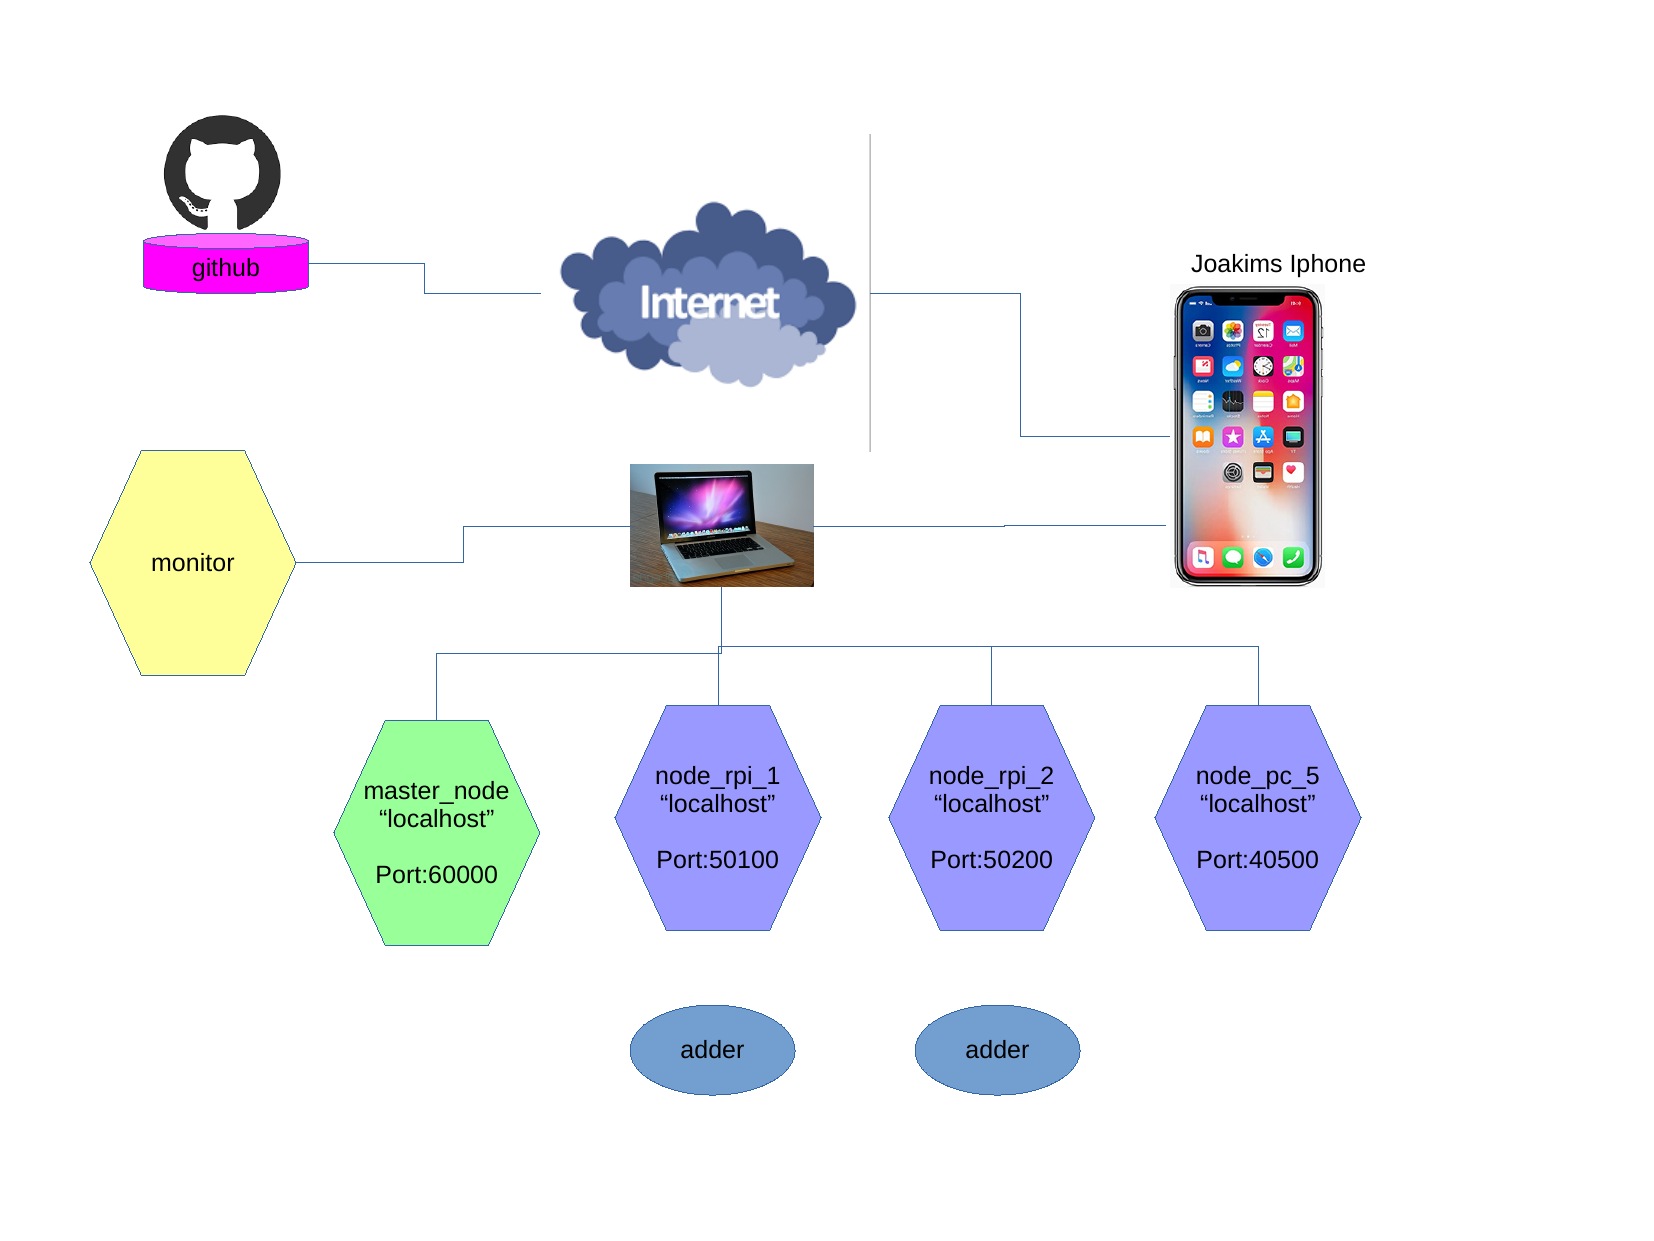

github
Joakims Iphone
monitor
node_rpi_1
“localhost”
Port:50100
node_rpi_2
“localhost”
Port:50200
node_pc_5
“localhost”
Port:40500
master_node
“localhost”
Port:60000
adder
adder